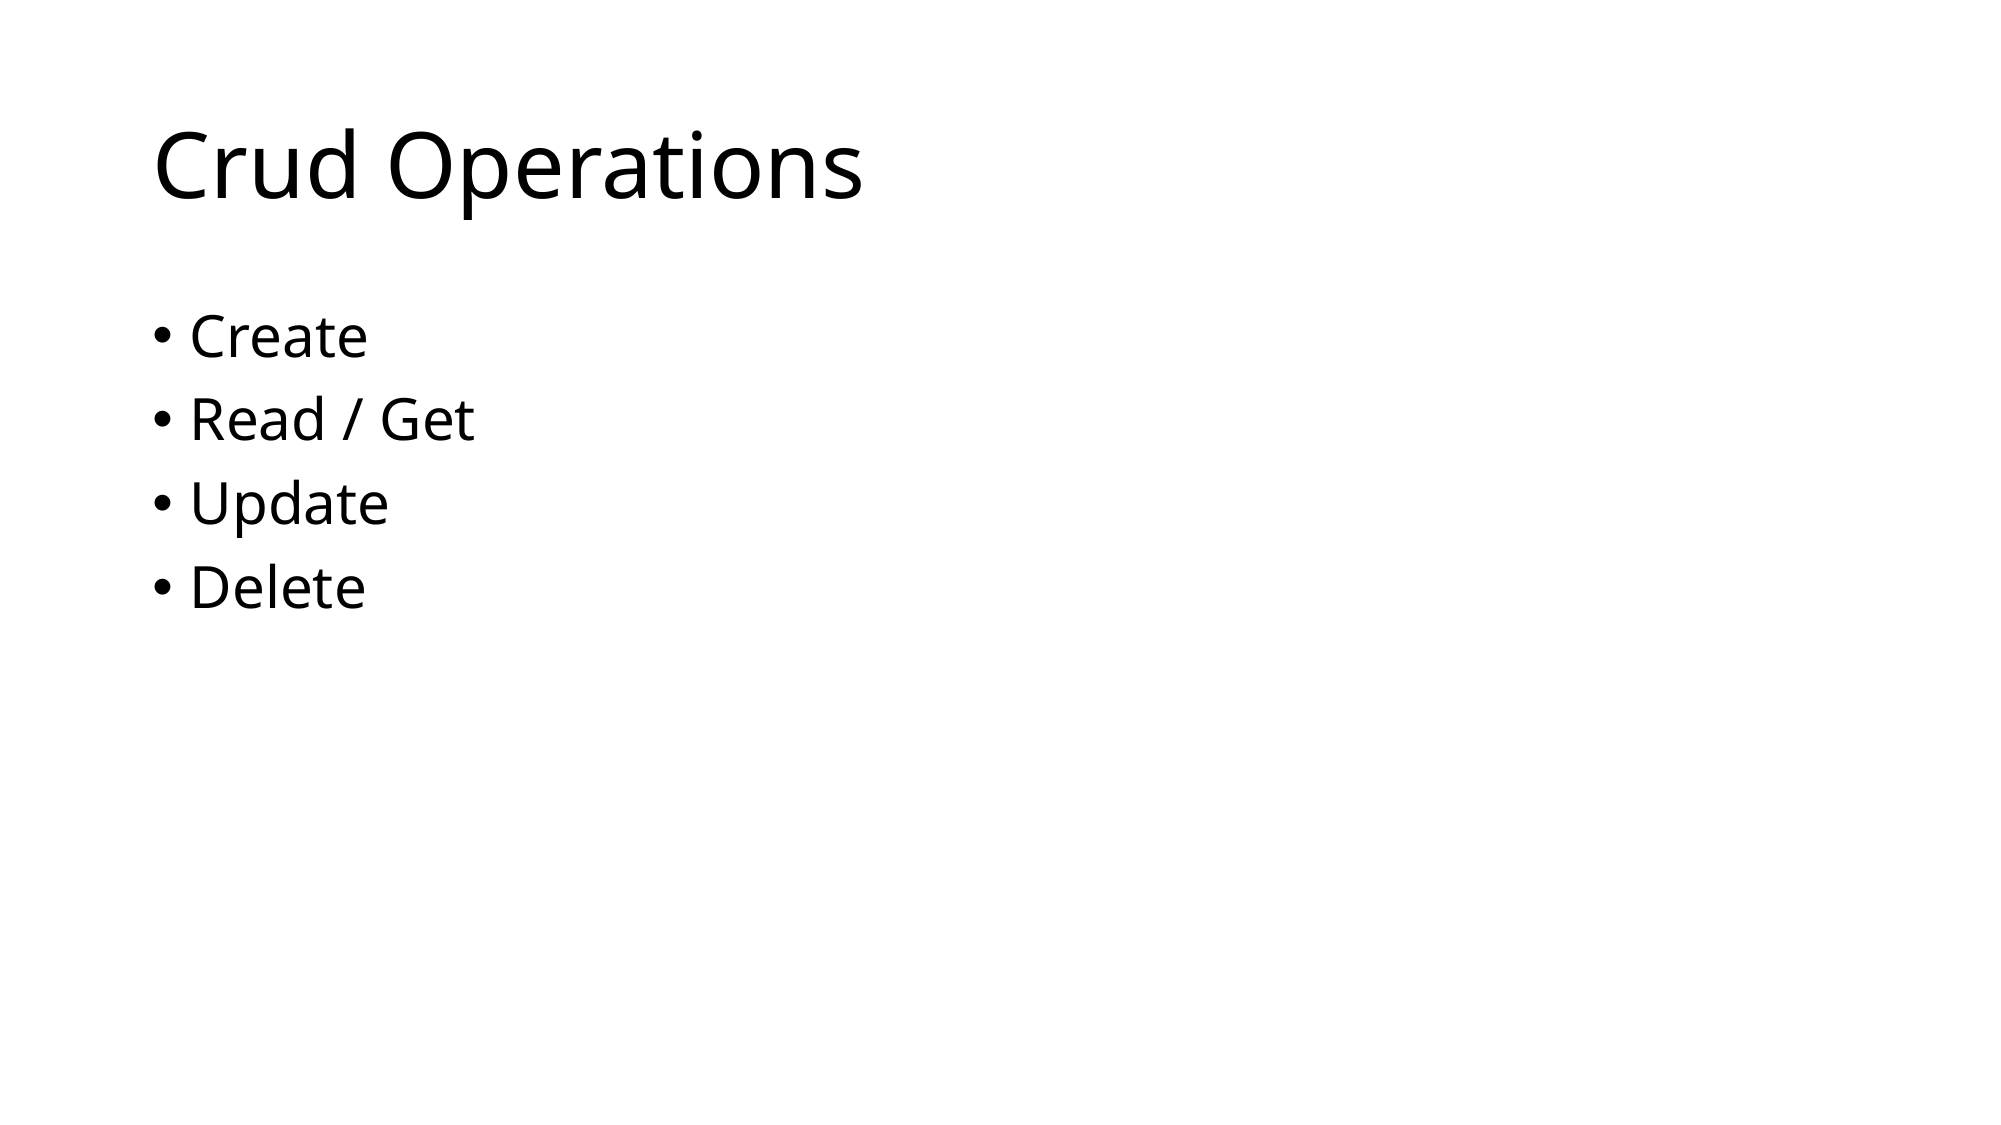

# Crud Operations
Create
Read / Get
Update
Delete